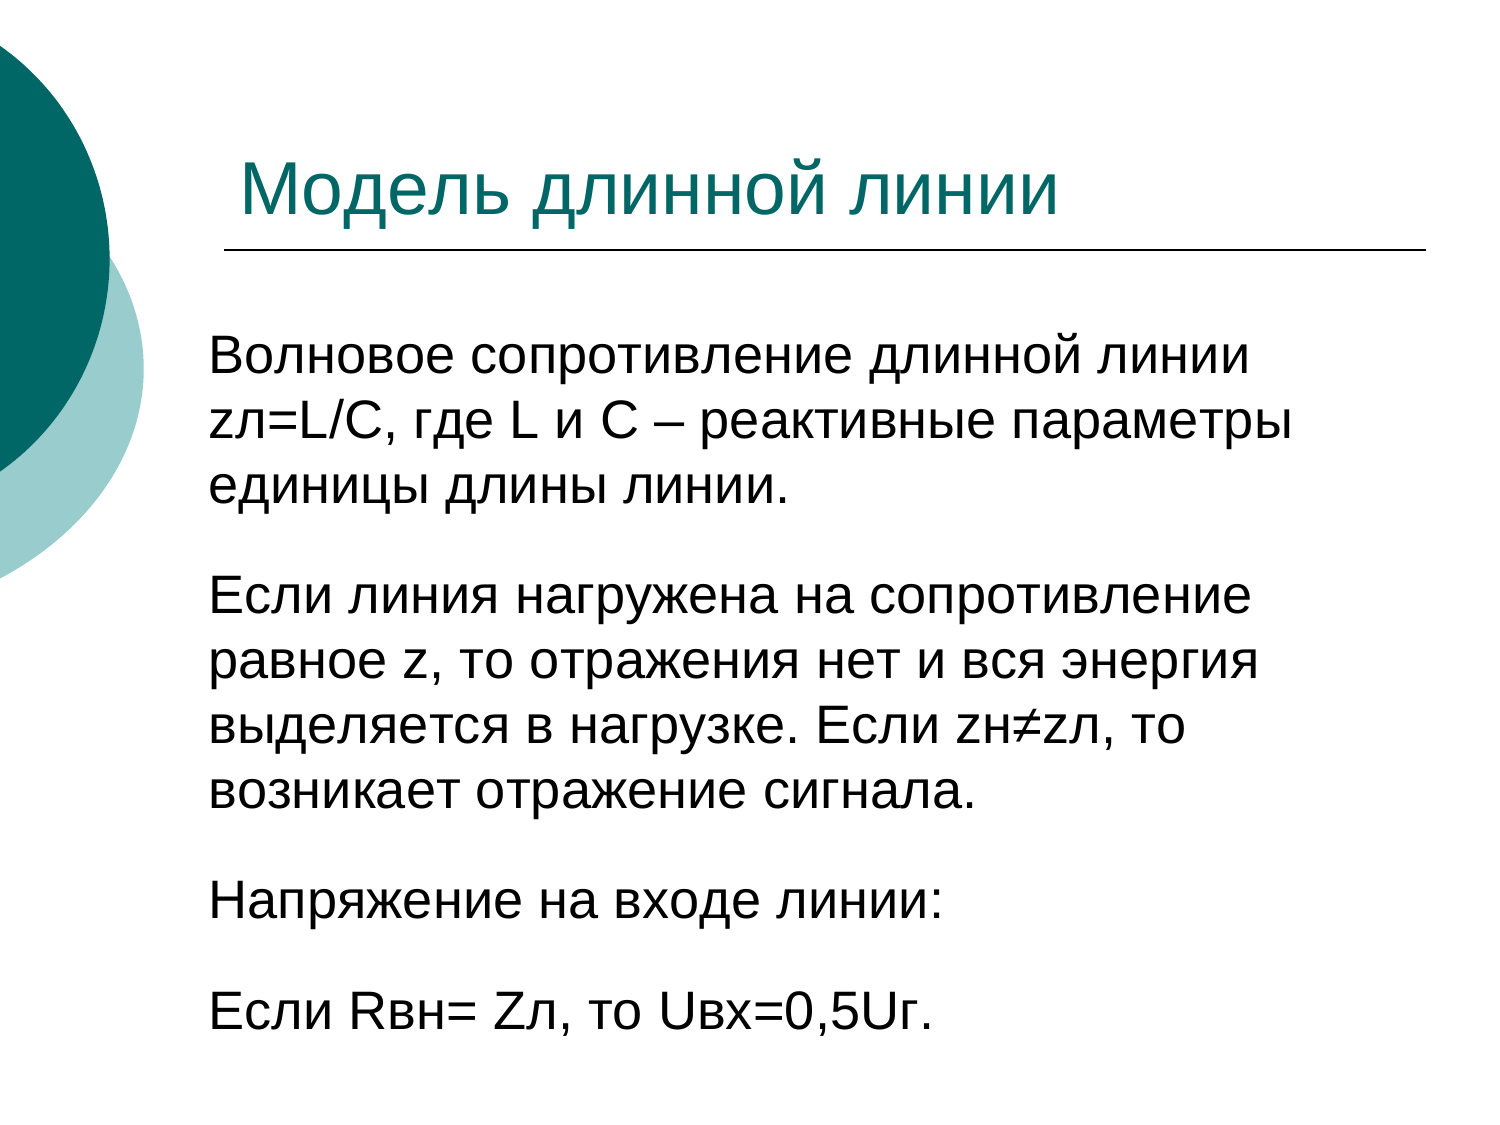

# Модель длинной линии
Волновое сопротивление длинной линии zл=L/C, где L и C – реактивные параметры единицы длины линии.
Если линия нагружена на сопротивление равное z, то отражения нет и вся энергия выделяется в нагрузке. Если zн≠zл, то возникает отражение сигнала.
Напряжение на входе линии:
Если Rвн= Zл, то Uвх=0,5Uг.